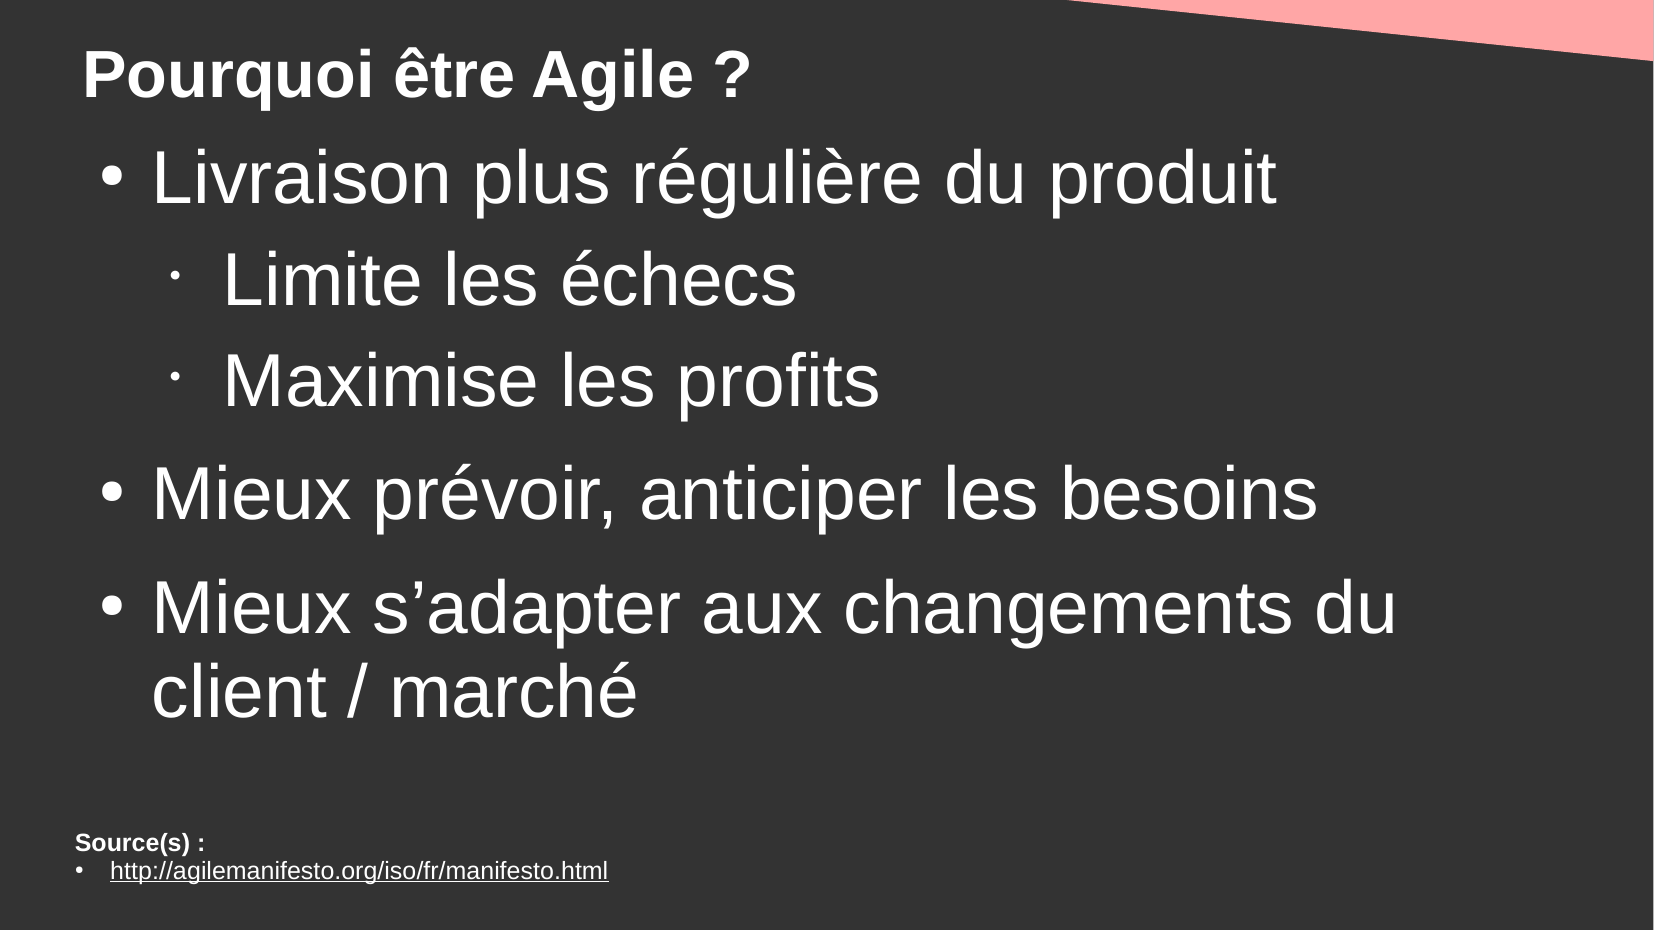

# Pourquoi être Agile ?
Livraison plus régulière du produit
Limite les échecs
Maximise les profits
Mieux prévoir, anticiper les besoins
Mieux s’adapter aux changements du client / marché
Source(s) :
http://agilemanifesto.org/iso/fr/manifesto.html